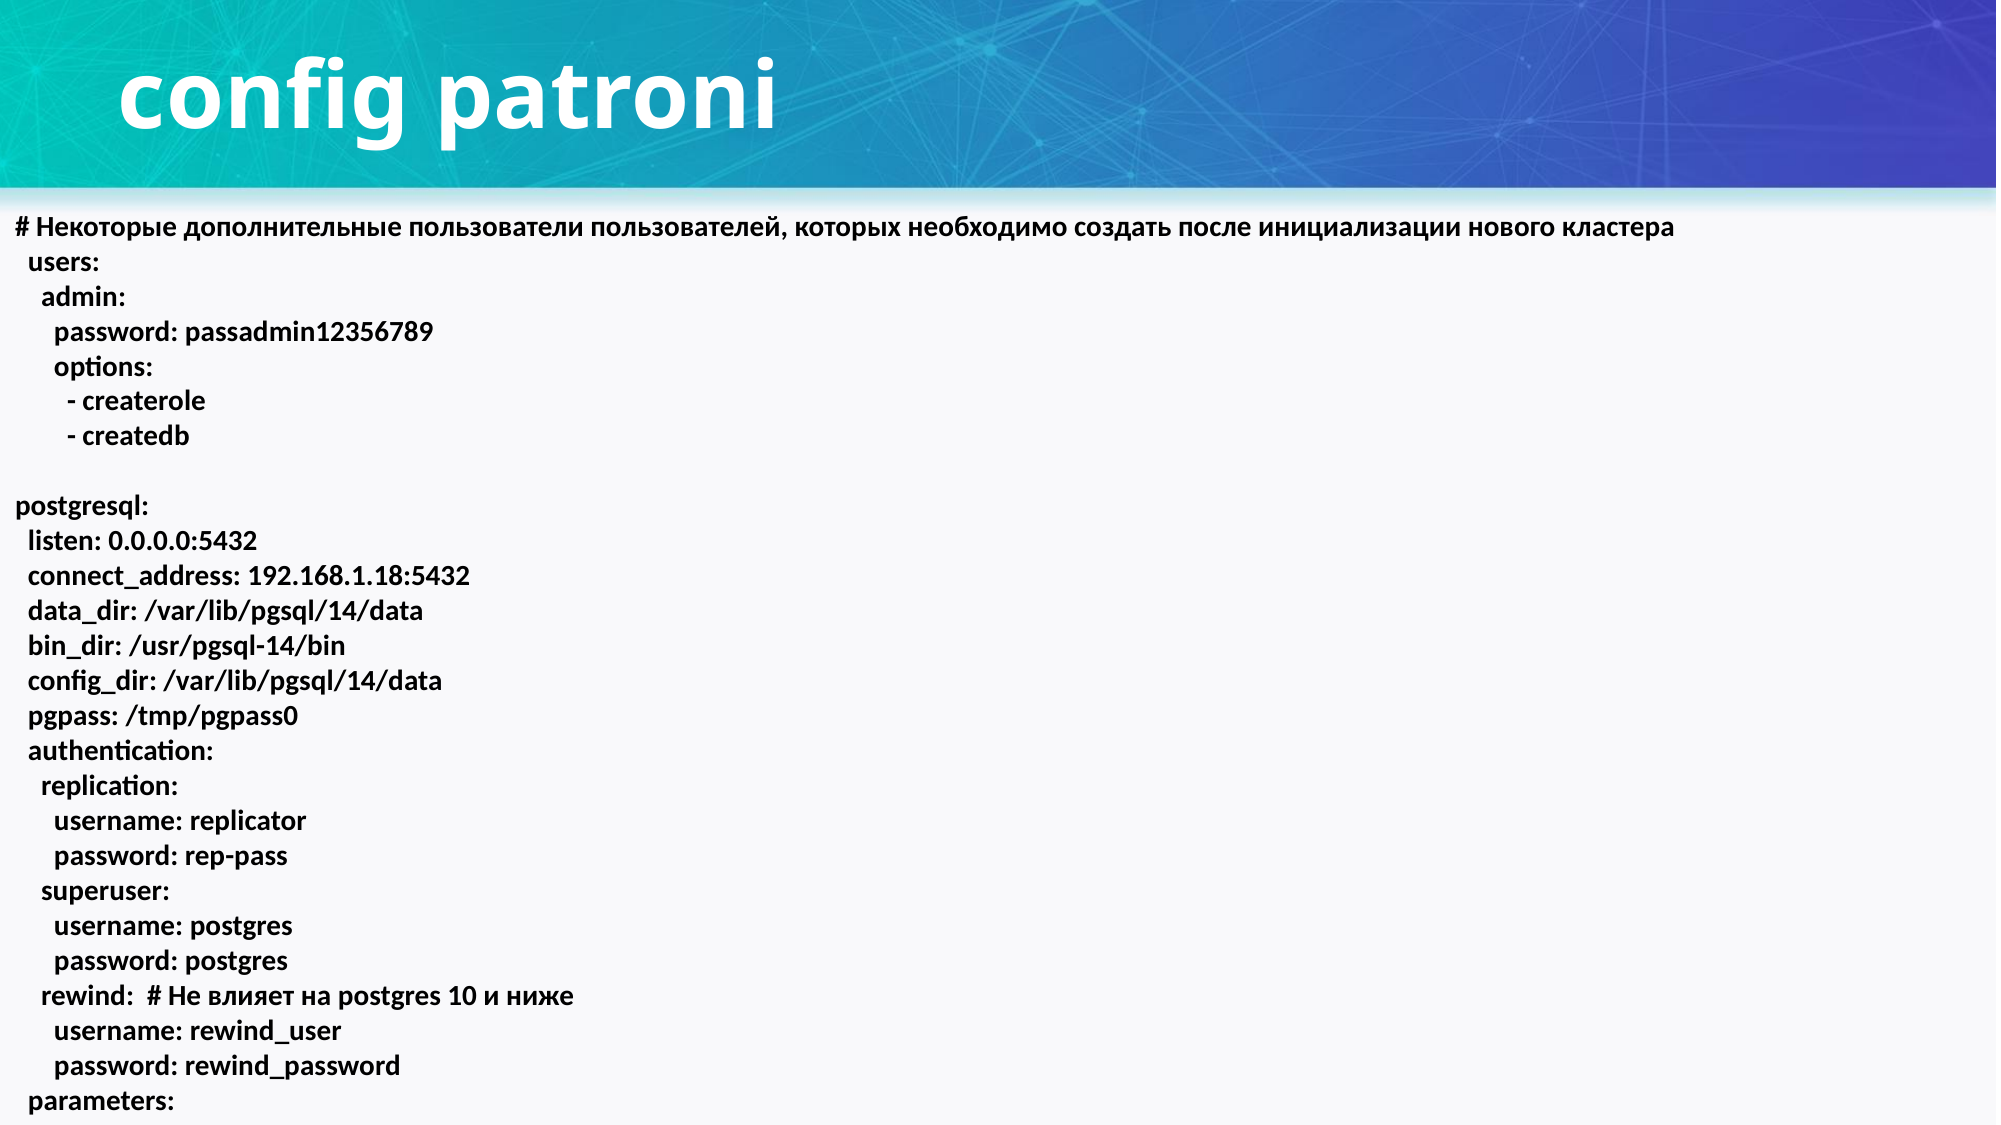

config patroni
# Некоторые дополнительные пользователи пользователей, которых необходимо создать после инициализации нового кластера
 users:
 admin:
 password: passadmin12356789
 options:
 - createrole
 - createdb
postgresql:
 listen: 0.0.0.0:5432
 connect_address: 192.168.1.18:5432
 data_dir: /var/lib/pgsql/14/data
 bin_dir: /usr/pgsql-14/bin
 config_dir: /var/lib/pgsql/14/data
 pgpass: /tmp/pgpass0
 authentication:
 replication:
 username: replicator
 password: rep-pass
 superuser:
 username: postgres
 password: postgres
 rewind: # Не влияет на postgres 10 и ниже
 username: rewind_user
 password: rewind_password
 parameters: